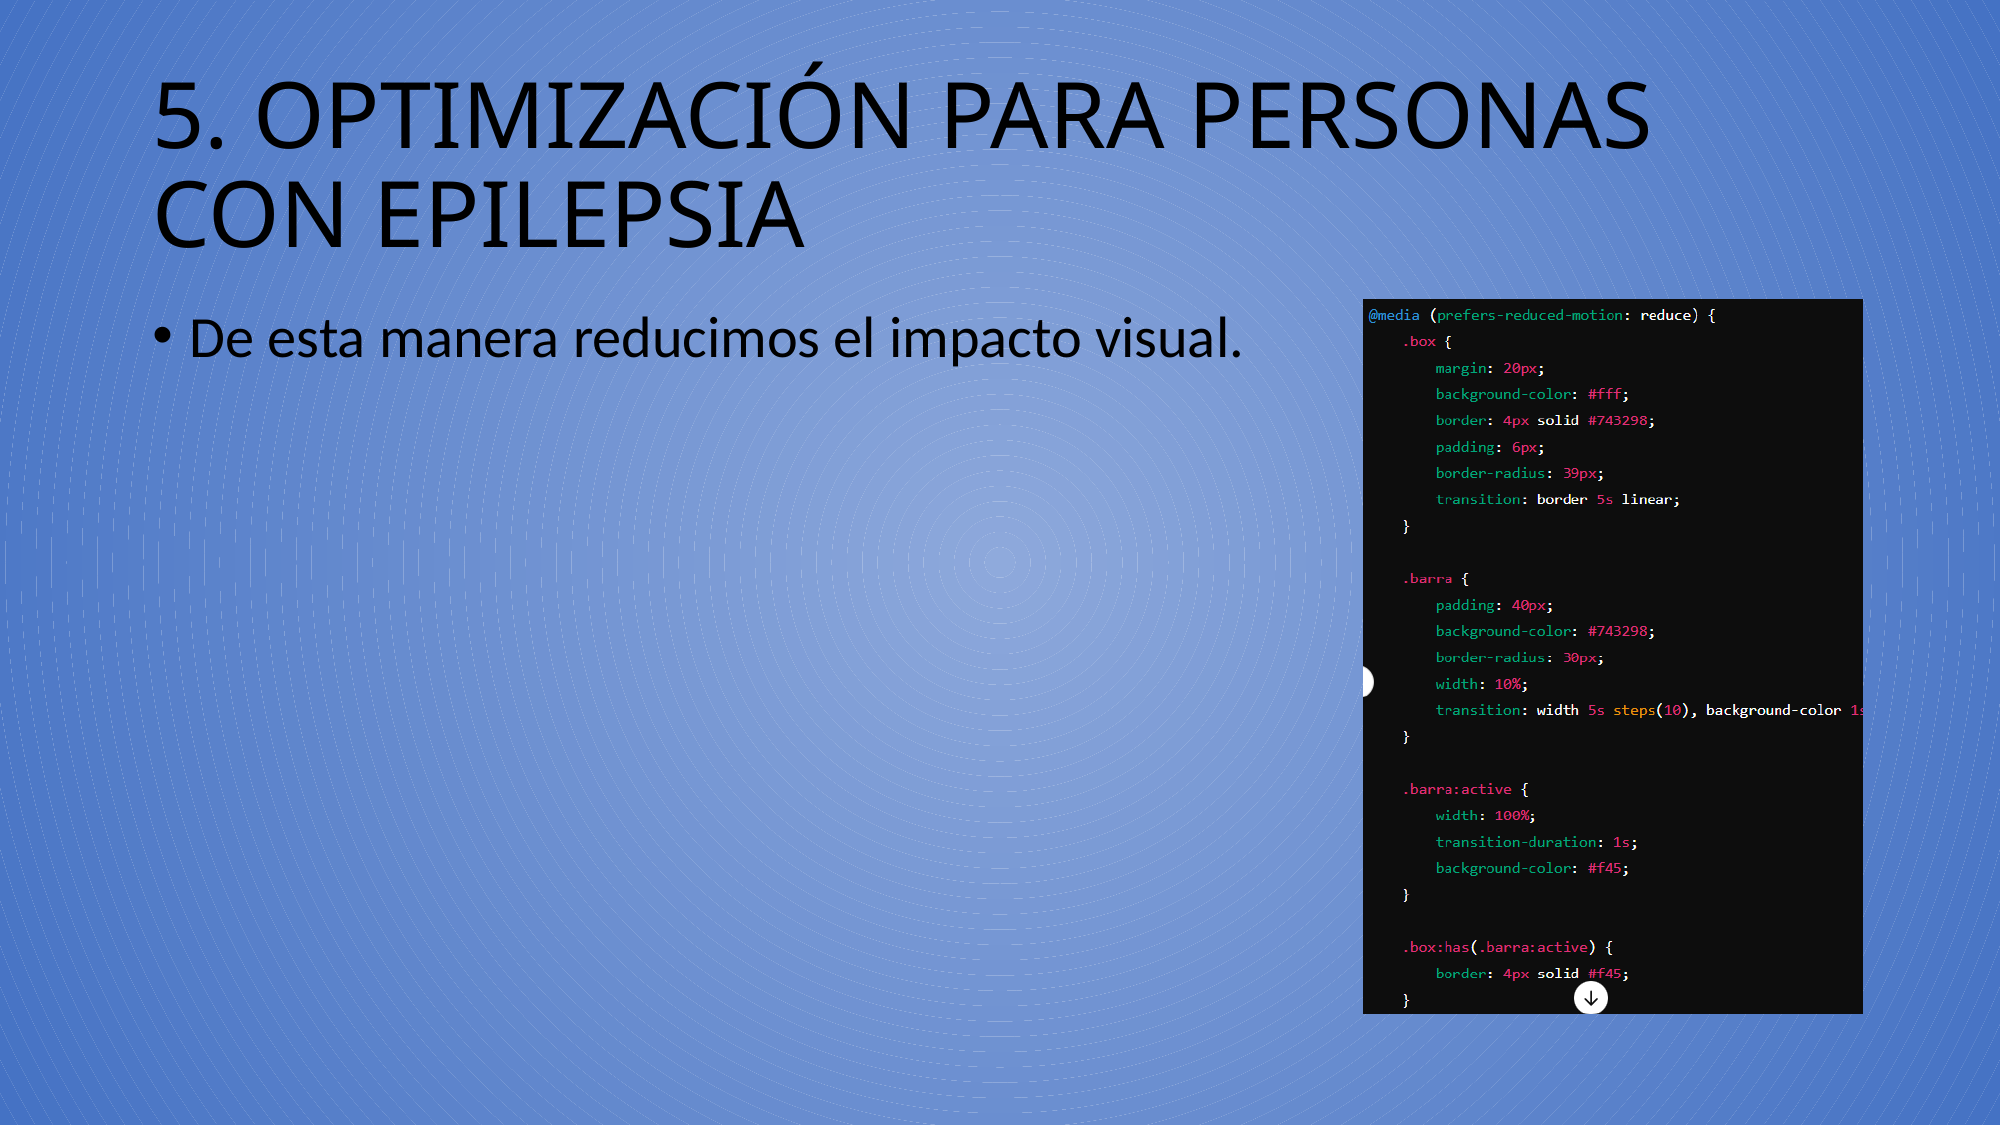

# 5. OPTIMIZACIÓN PARA PERSONAS CON EPILEPSIA
De esta manera reducimos el impacto visual.